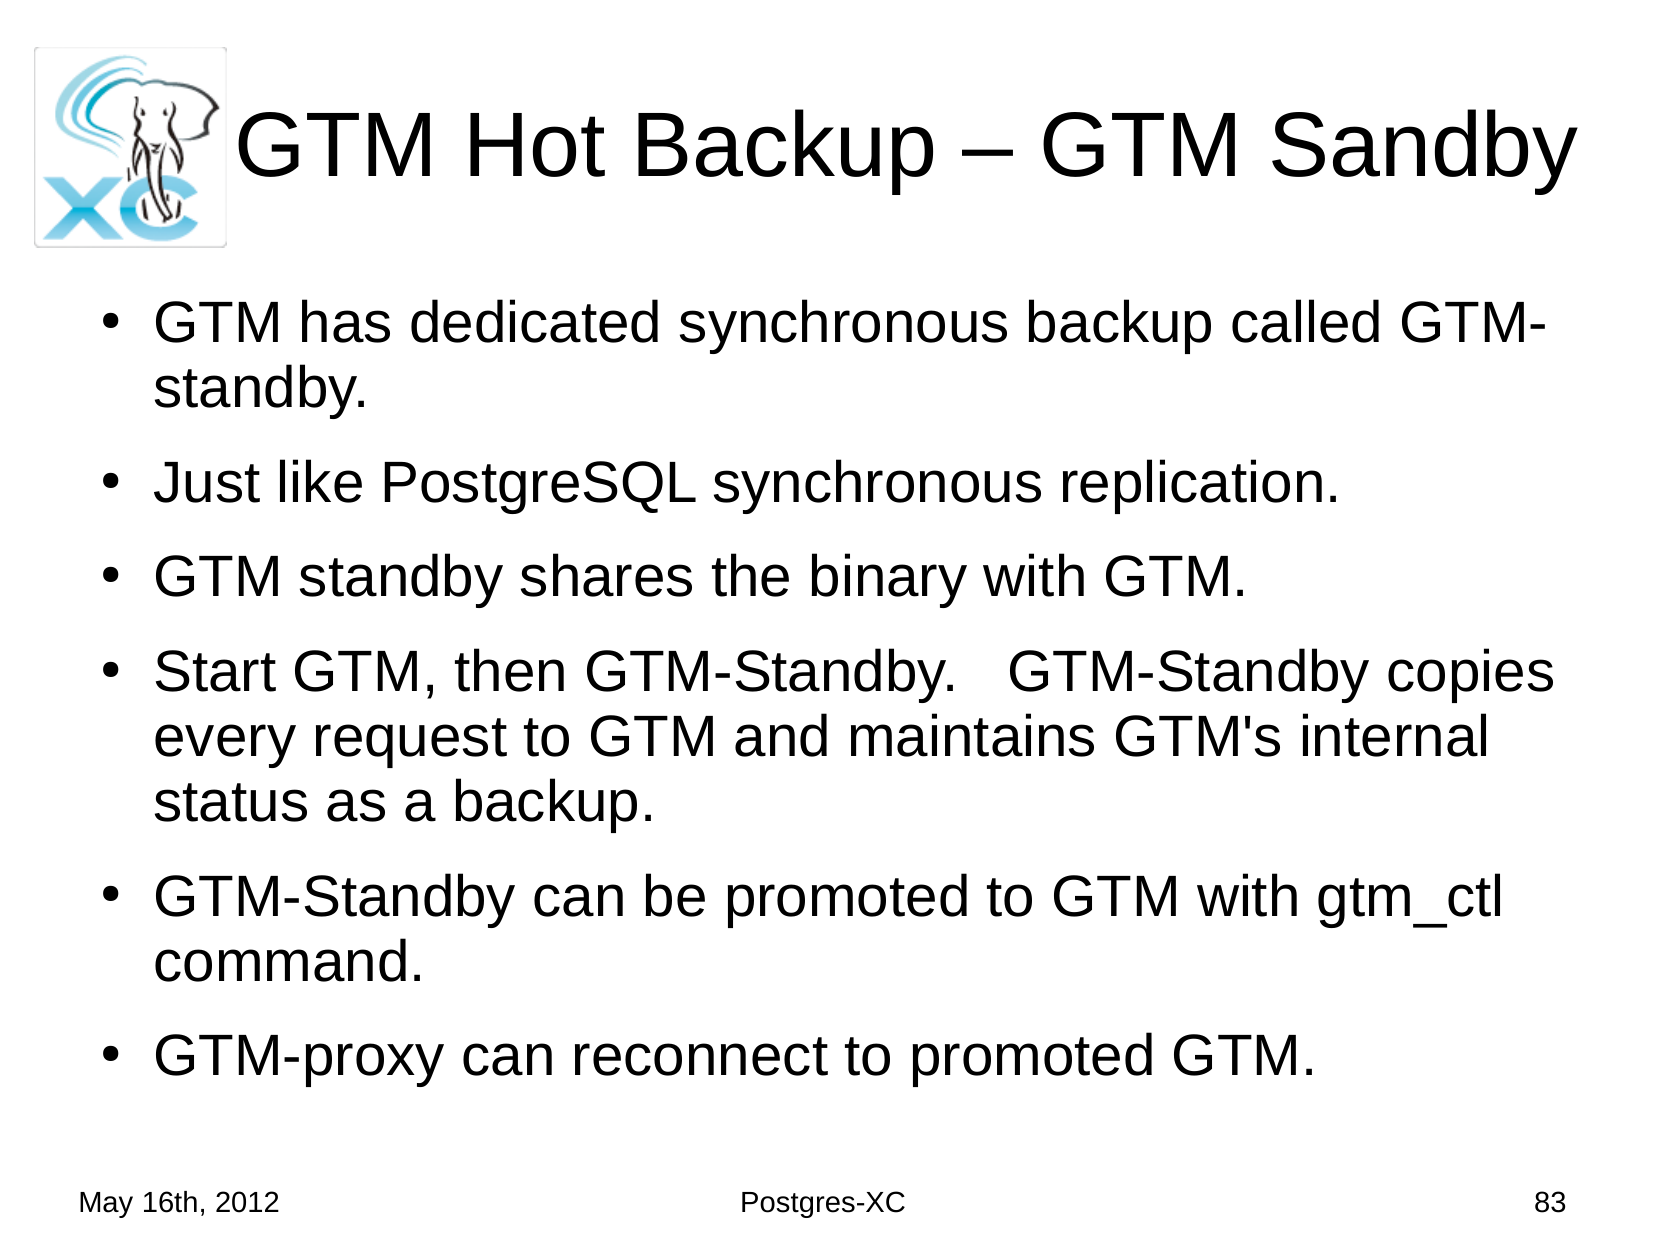

# GTM Hot Backup – GTM Sandby
GTM has dedicated synchronous backup called GTM-standby.
Just like PostgreSQL synchronous replication.
GTM standby shares the binary with GTM.
Start GTM, then GTM-Standby. GTM-Standby copies every request to GTM and maintains GTM's internal status as a backup.
GTM-Standby can be promoted to GTM with gtm_ctl command.
GTM-proxy can reconnect to promoted GTM.
83